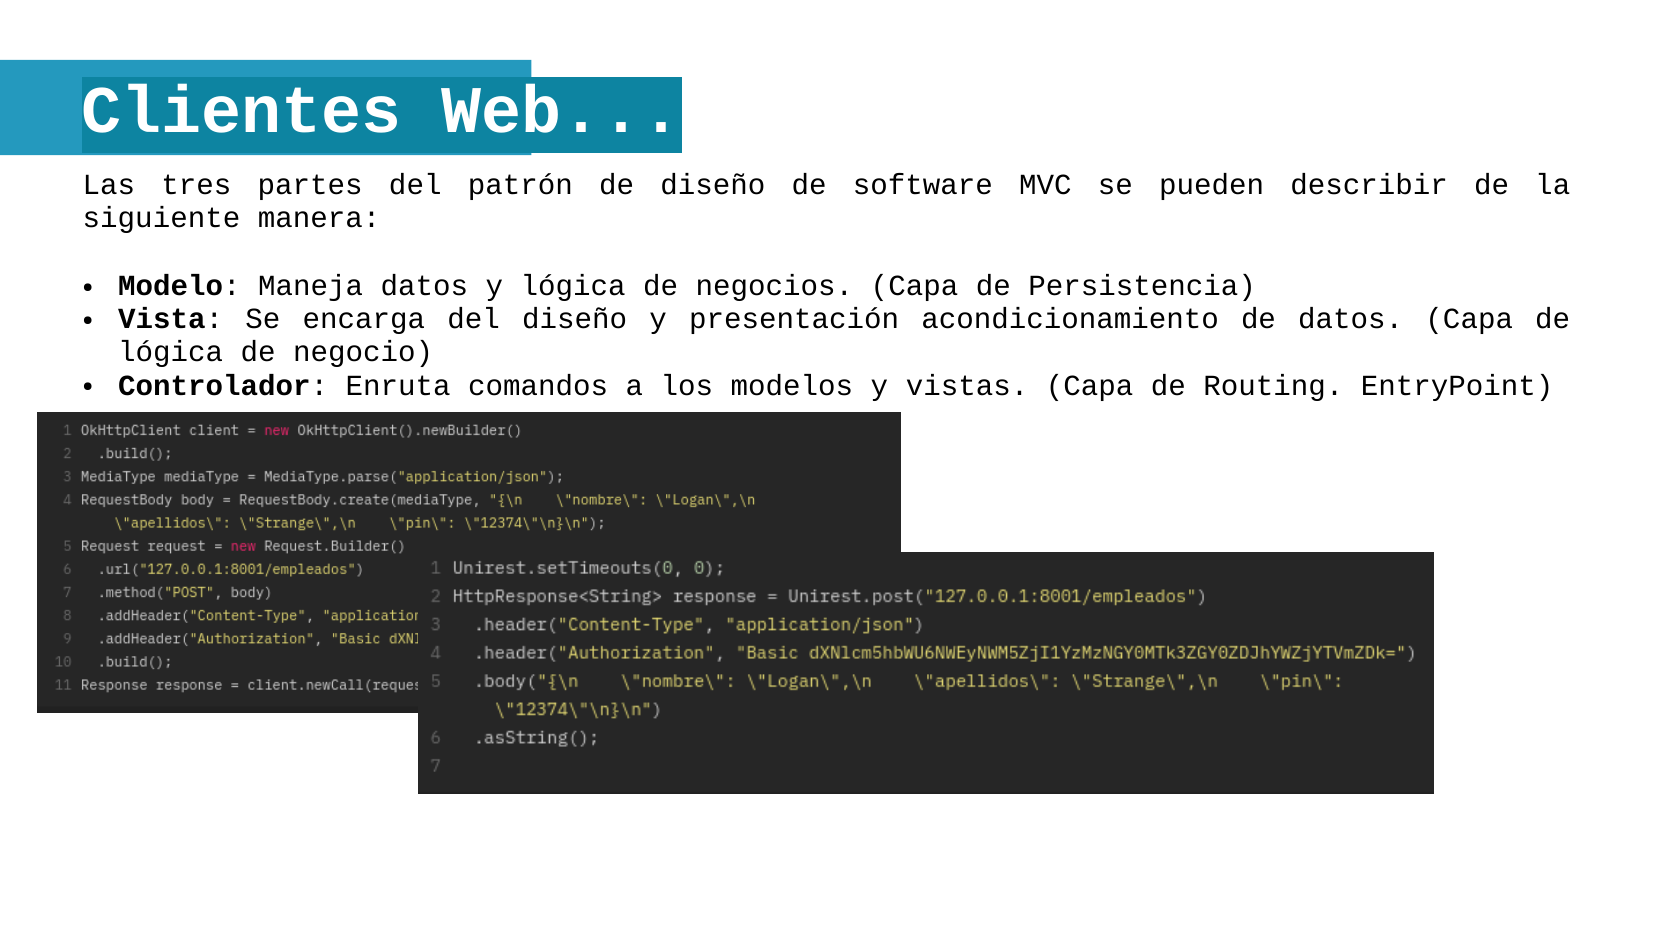

Clientes Web...
# Las tres partes del patrón de diseño de software MVC se pueden describir de la siguiente manera:
Modelo: Maneja datos y lógica de negocios. (Capa de Persistencia)
Vista: Se encarga del diseño y presentación acondicionamiento de datos. (Capa de lógica de negocio)
Controlador: Enruta comandos a los modelos y vistas. (Capa de Routing. EntryPoint)